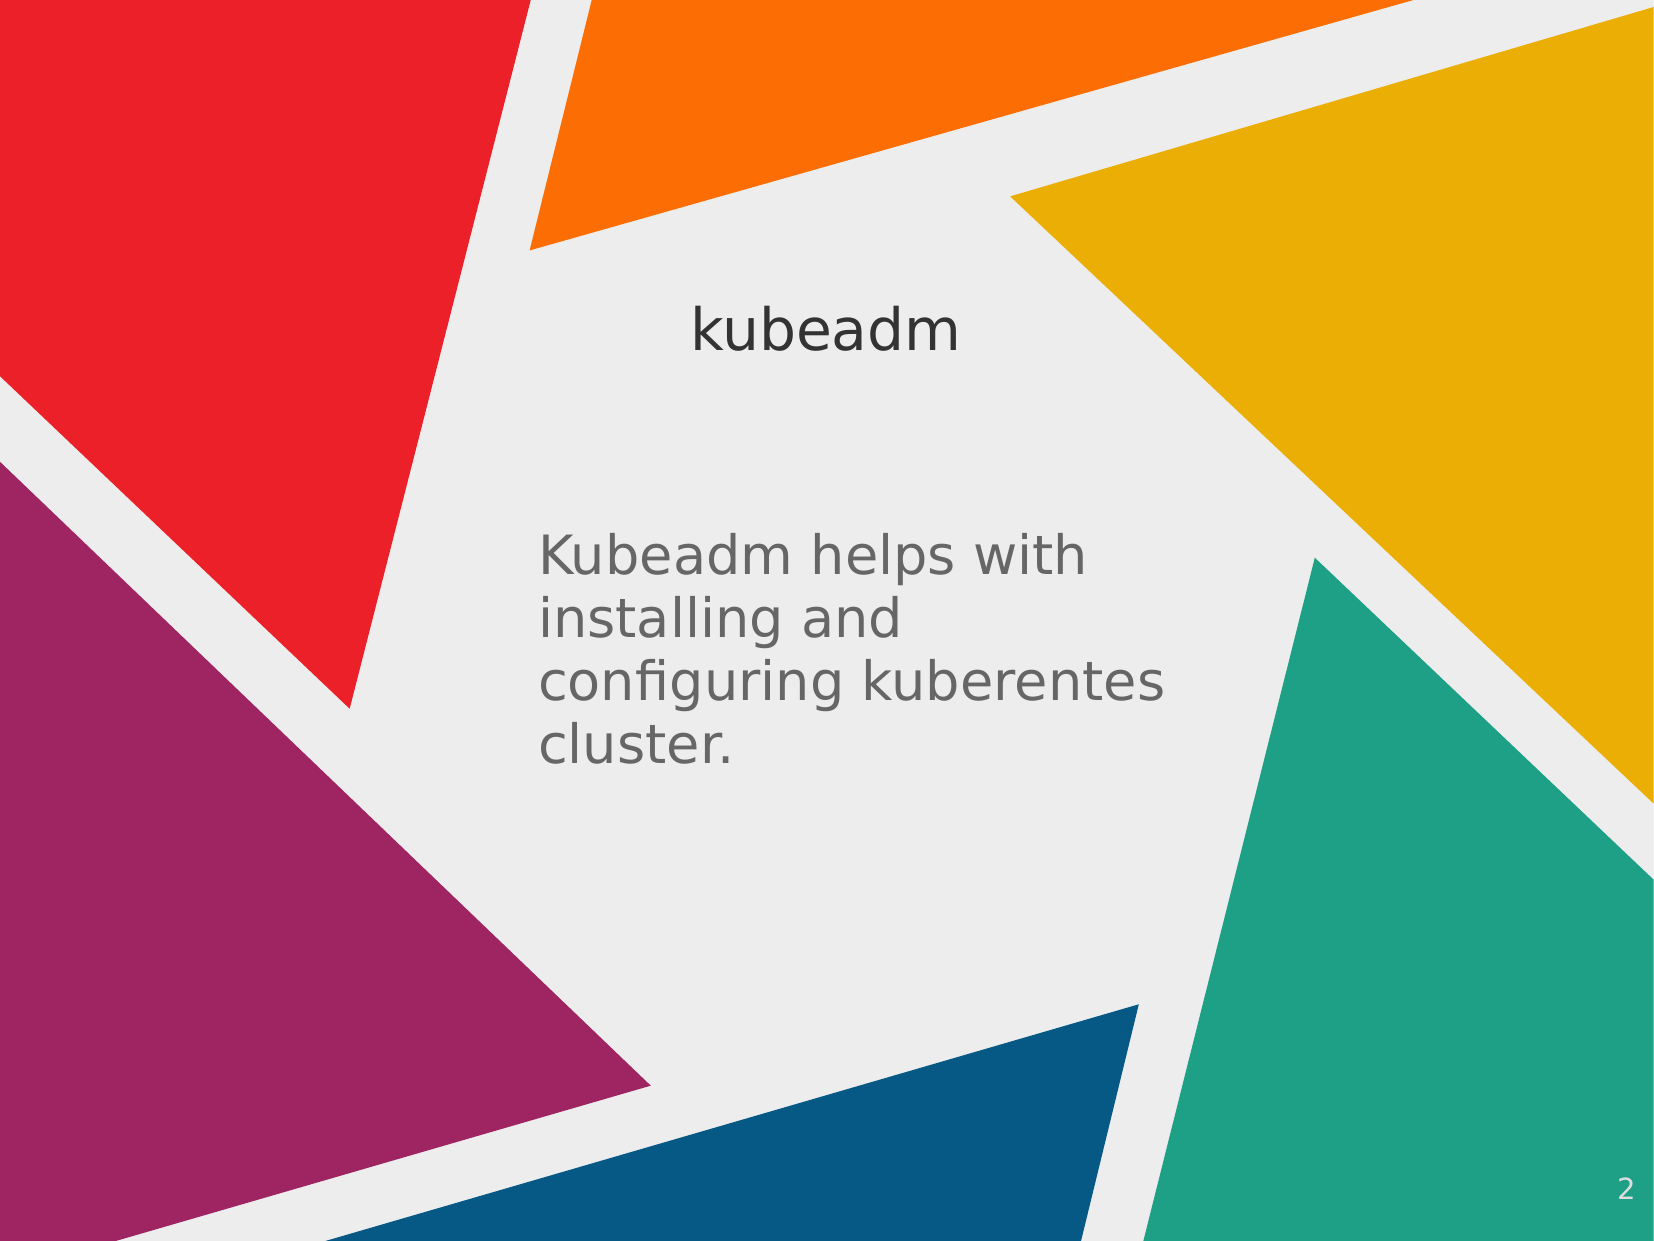

# kubeadm
Kubeadm helps with installing and configuring kuberentes cluster.
2